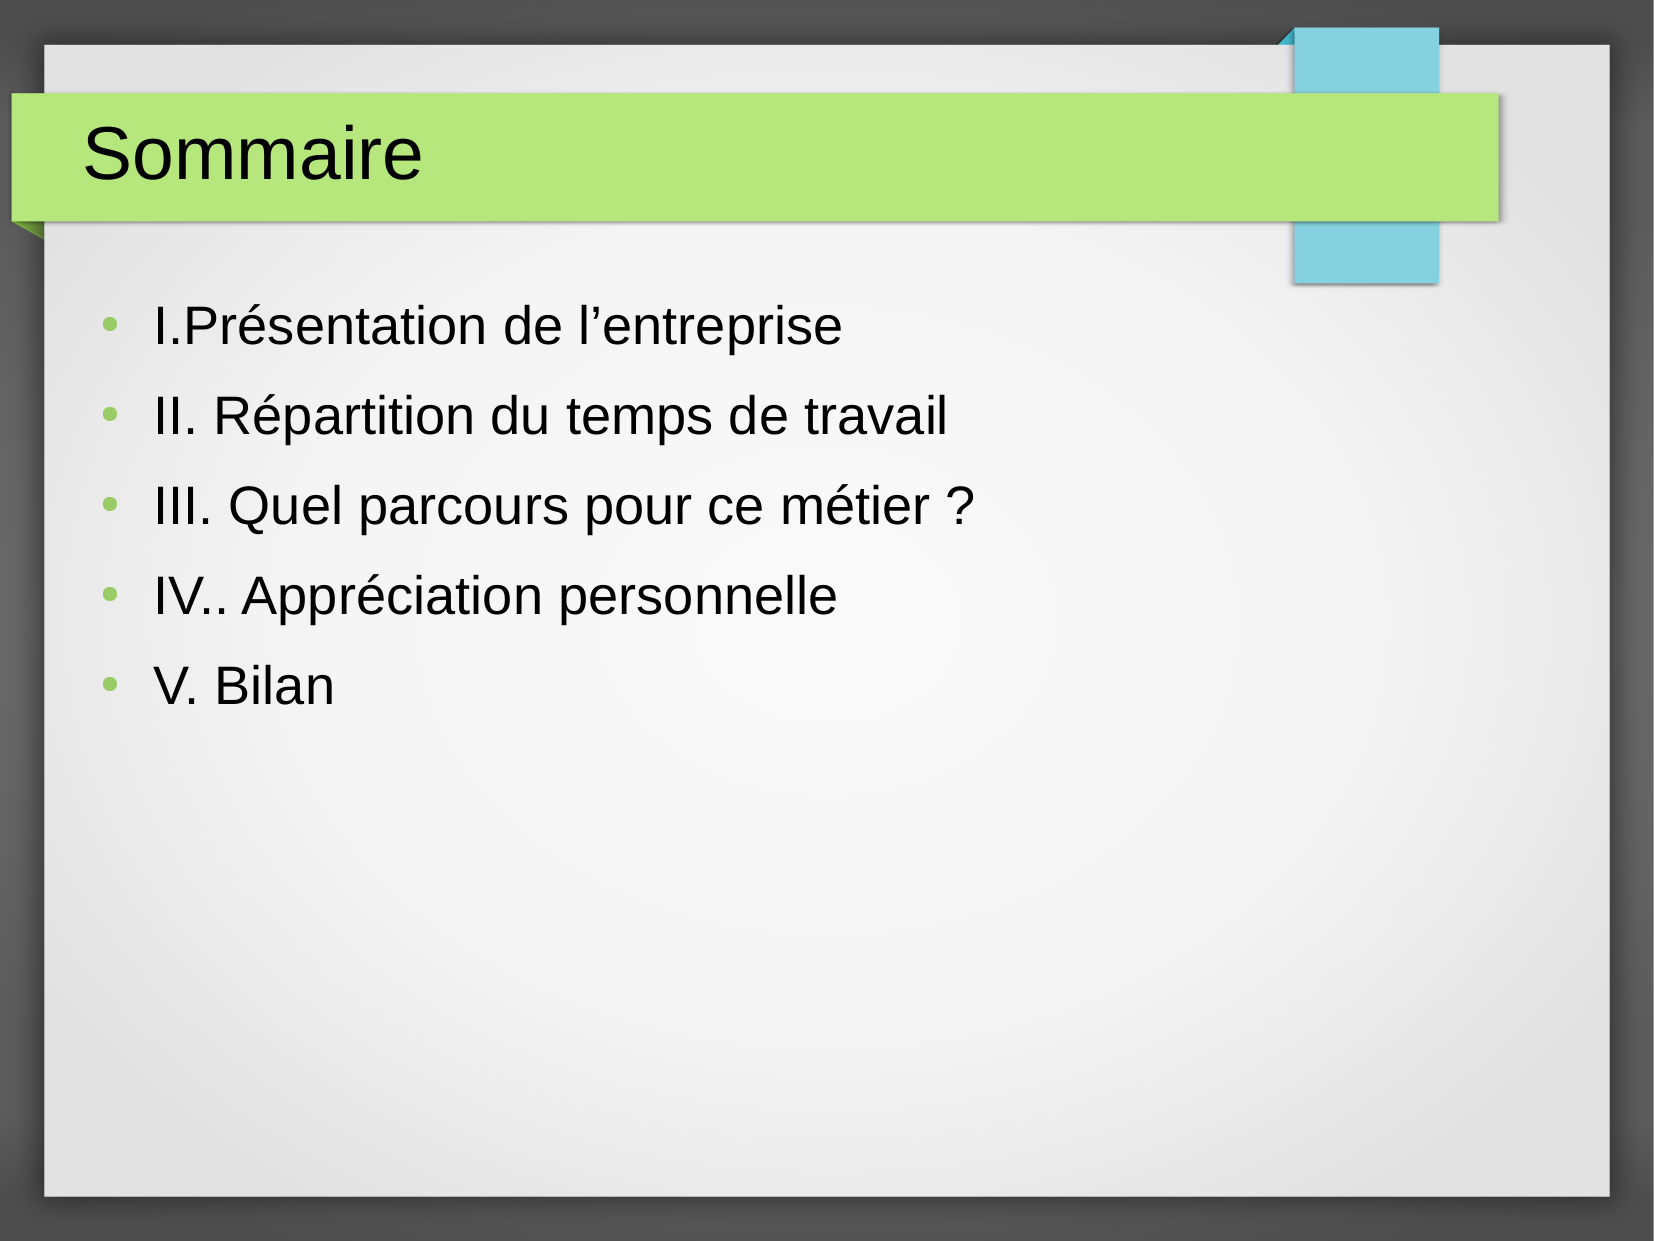

# Sommaire
I.Présentation de l’entreprise
II. Répartition du temps de travail
III. Quel parcours pour ce métier ?
IV.. Appréciation personnelle
V. Bilan